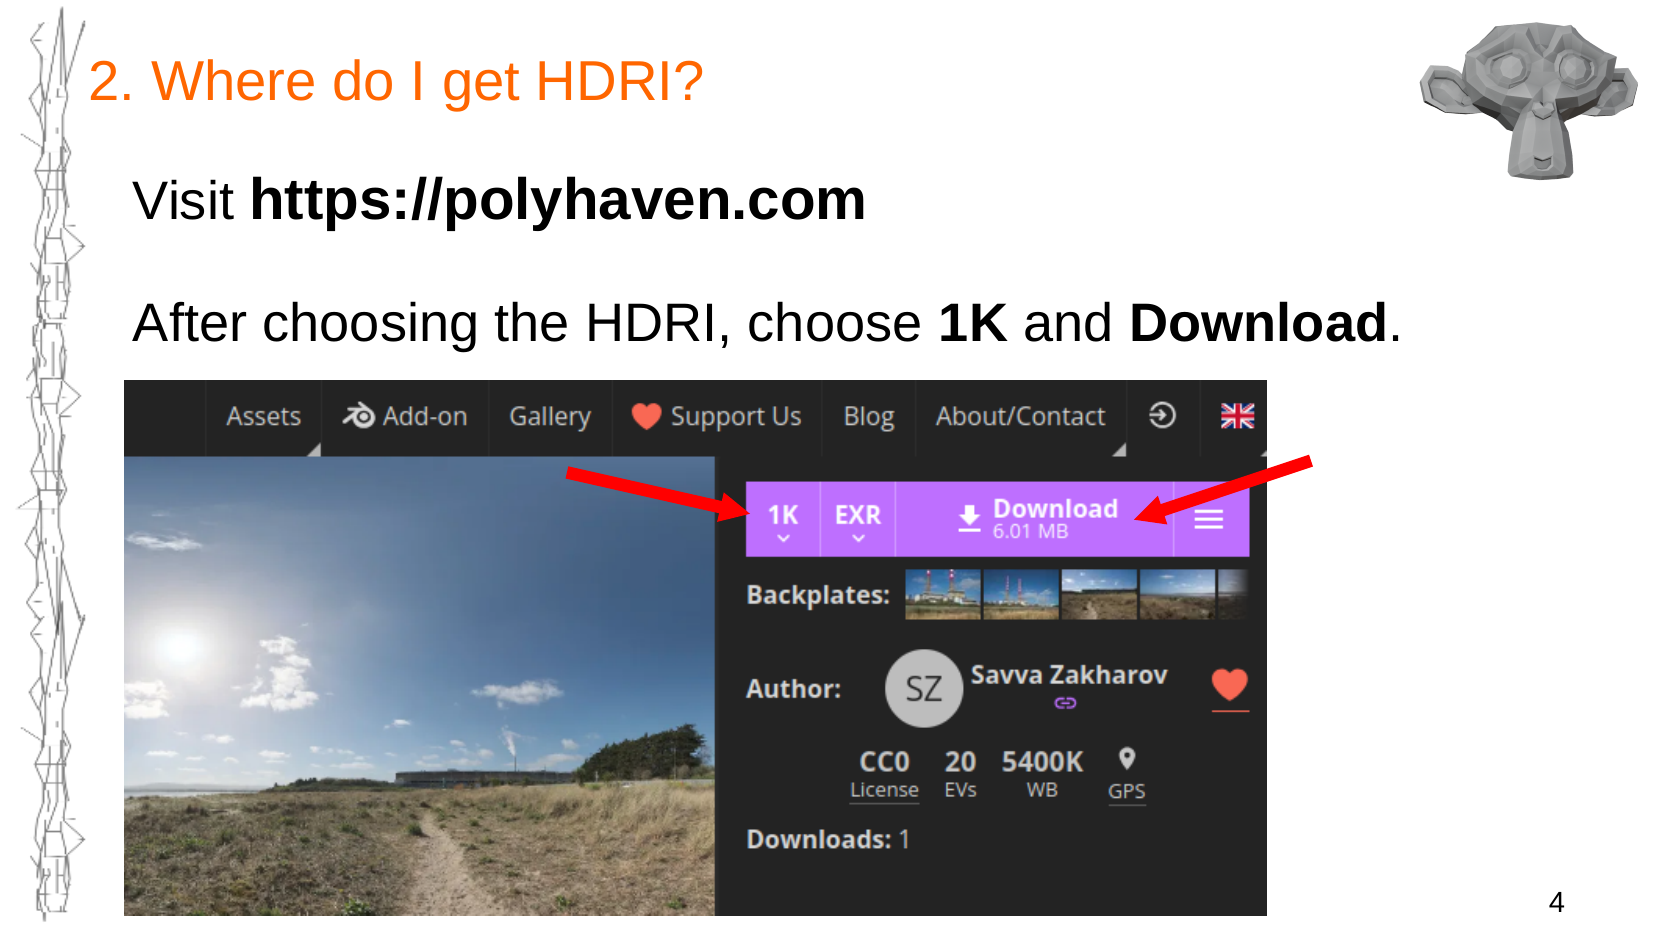

# 2. Where do I get HDRI?
Visit https://polyhaven.com
After choosing the HDRI, choose 1K and Download.
4